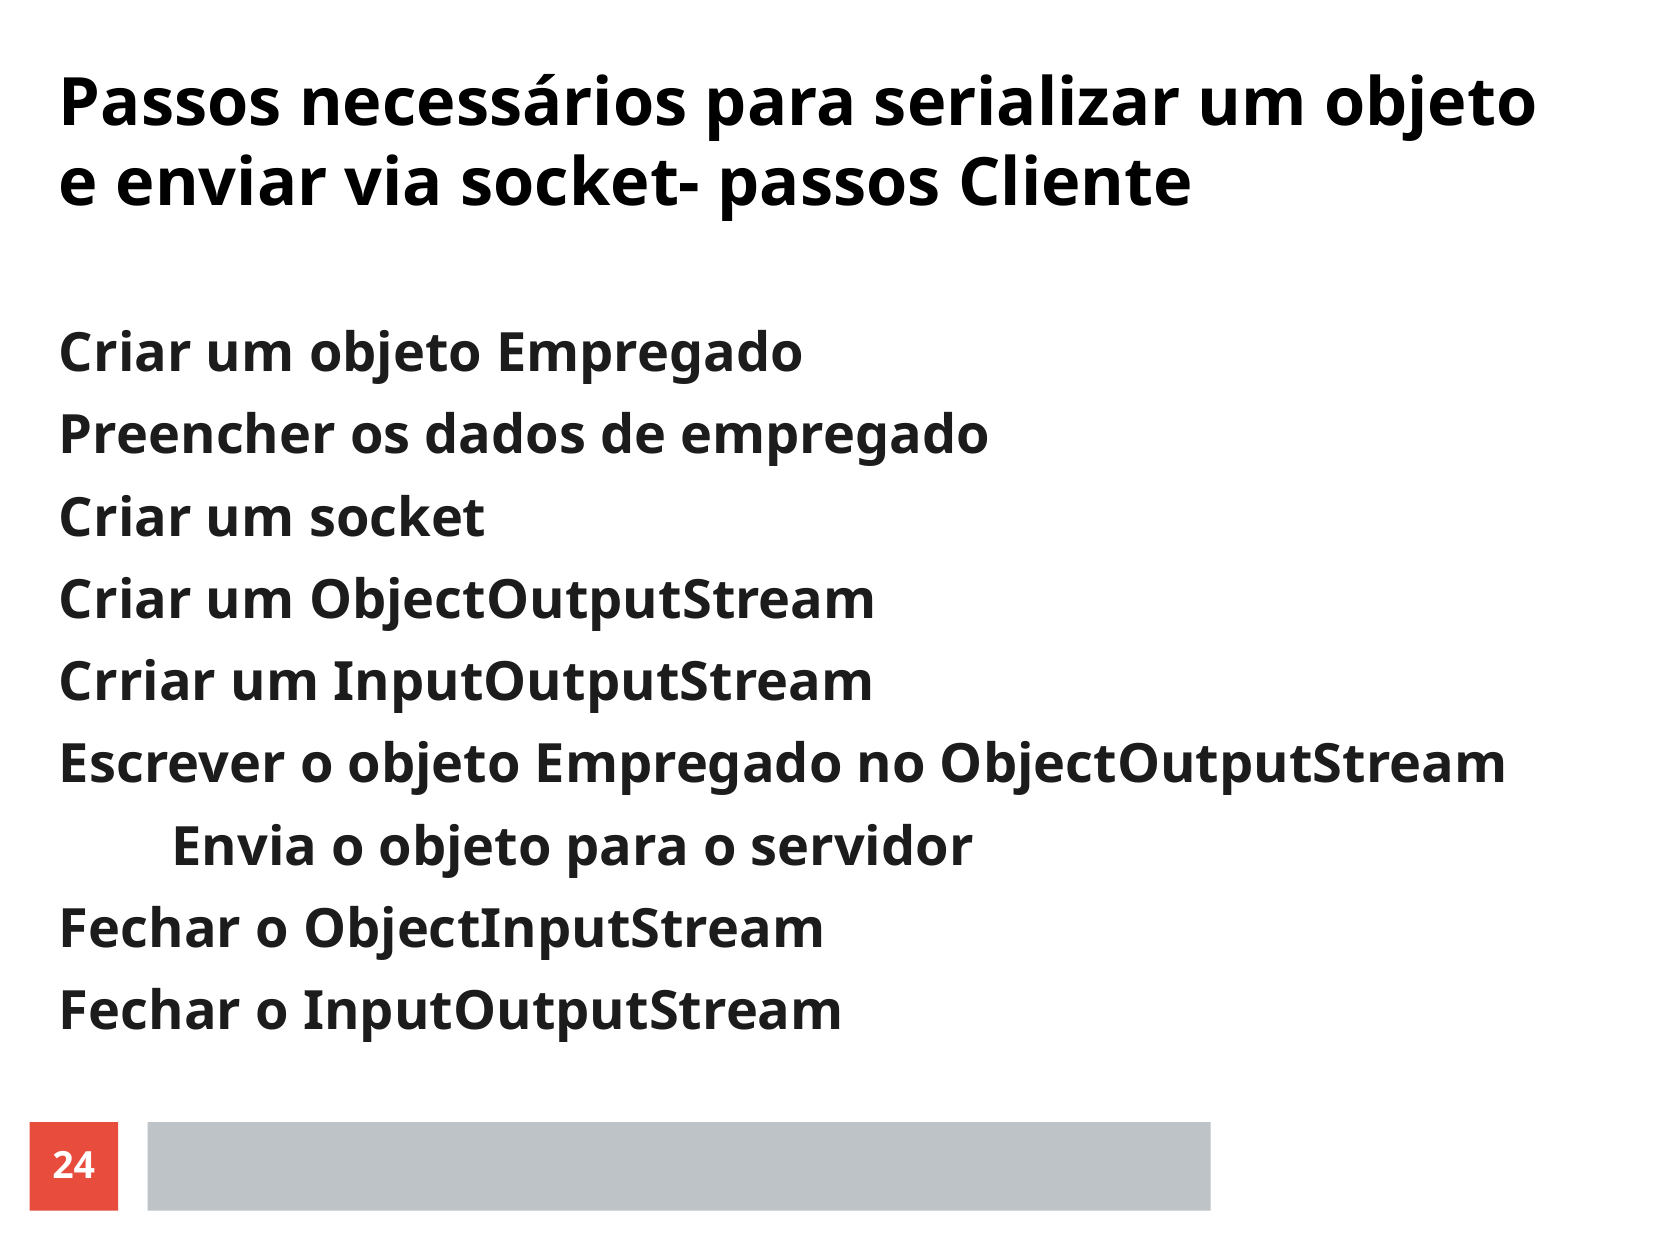

# Passos necessários para serializar um objeto e enviar via socket- passos Cliente
Criar um objeto Empregado
Preencher os dados de empregado
Criar um socket
Criar um ObjectOutputStream
Crriar um InputOutputStream
Escrever o objeto Empregado no ObjectOutputStream
 Envia o objeto para o servidor
Fechar o ObjectInputStream
Fechar o InputOutputStream